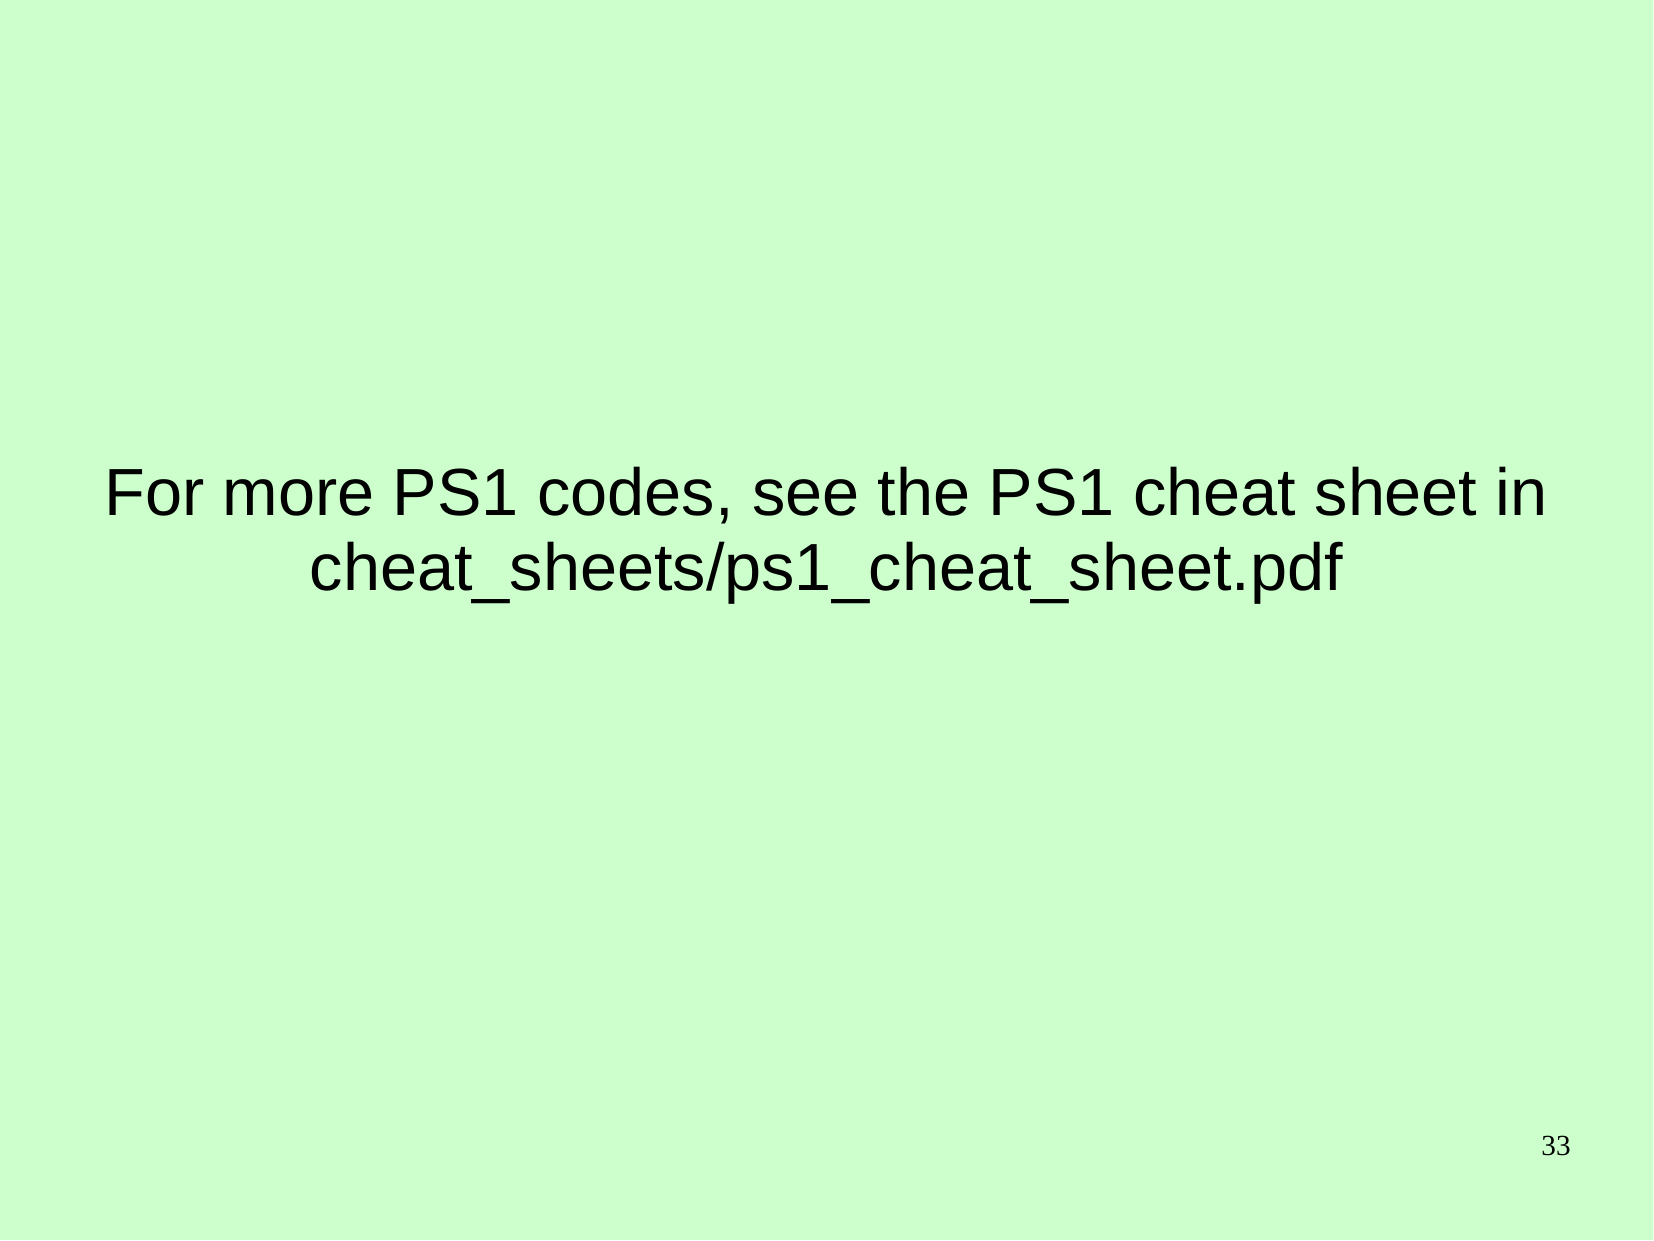

# For more PS1 codes, see the PS1 cheat sheet in cheat_sheets/ps1_cheat_sheet.pdf
33